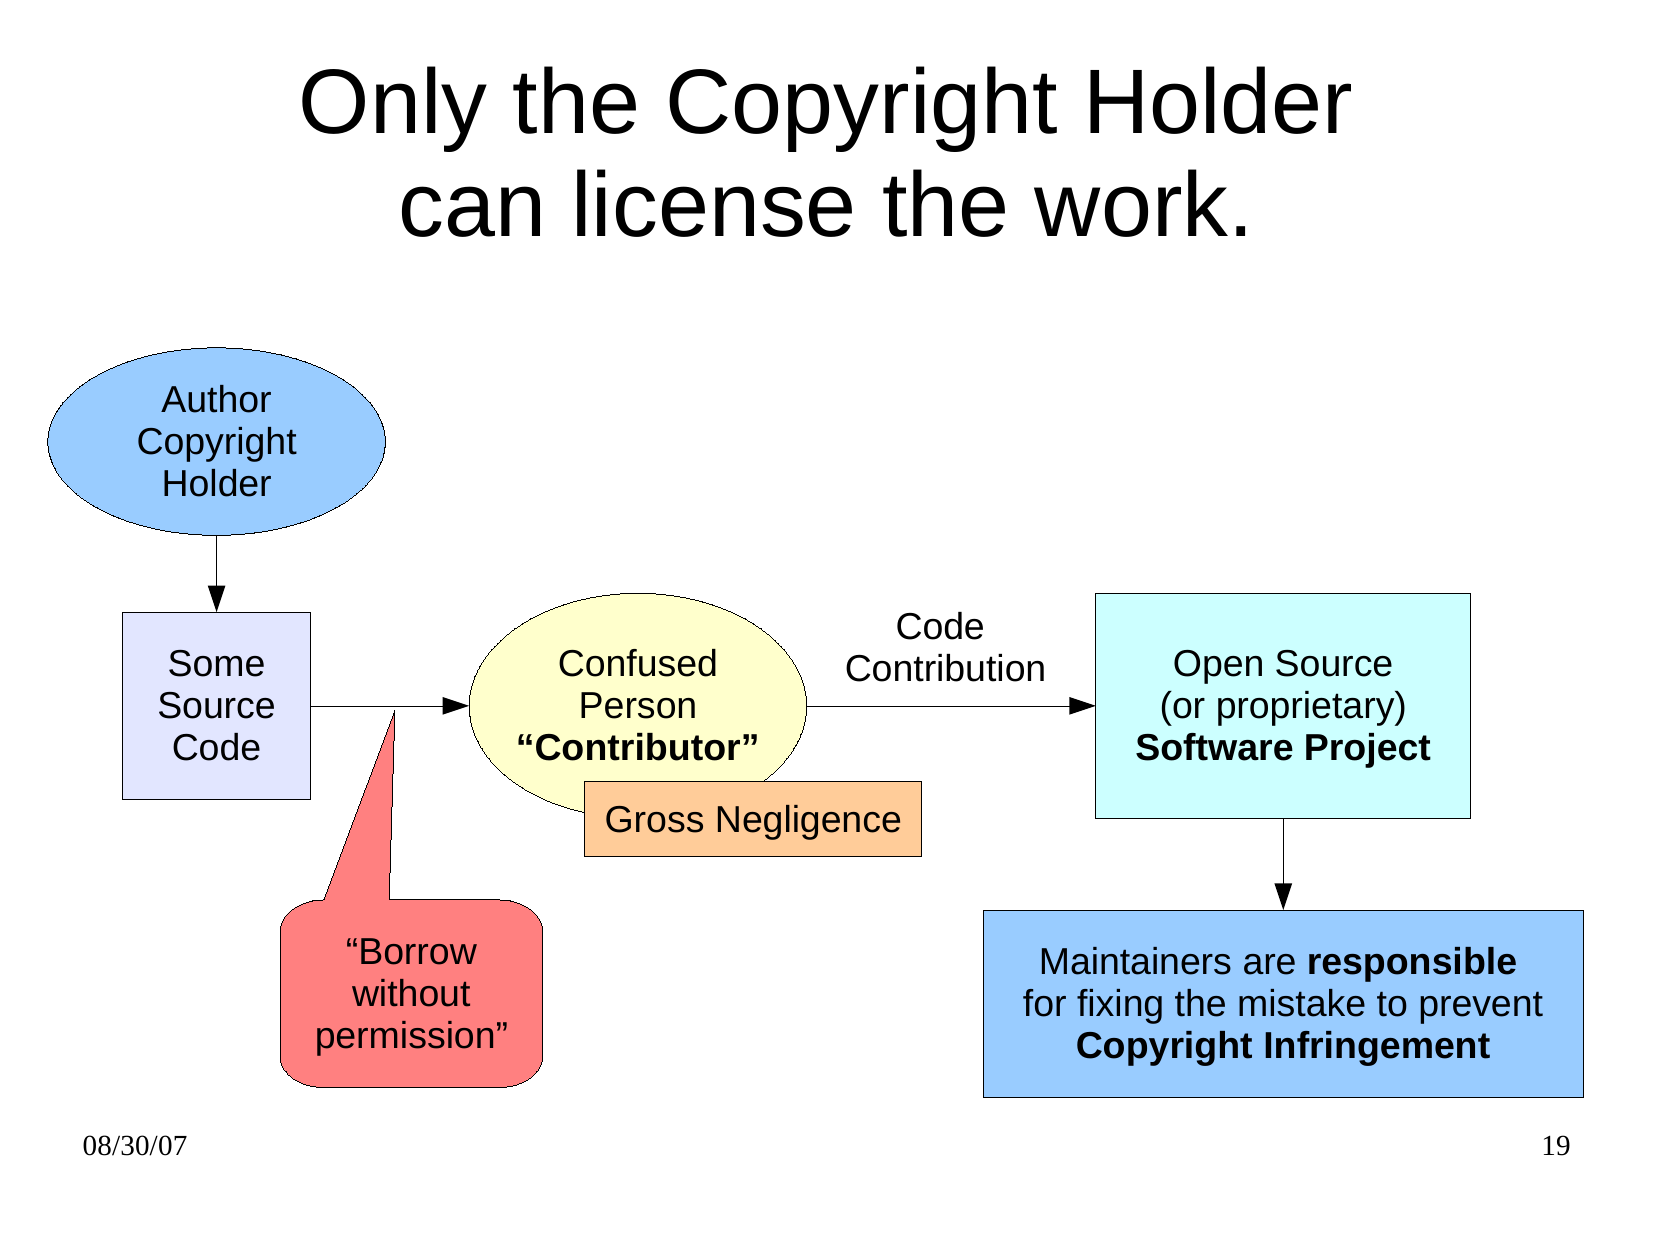

# Only the Copyright Holder can license the work.
Author
Copyright
Holder
Confused
Person
“Contributor”
Open Source
(or proprietary)
Software Project
Code
Contribution
Some
Source
Code
Gross Negligence
“Borrow without permission”
Maintainers are responsible
for fixing the mistake to prevent
Copyright Infringement
08/30/07
19